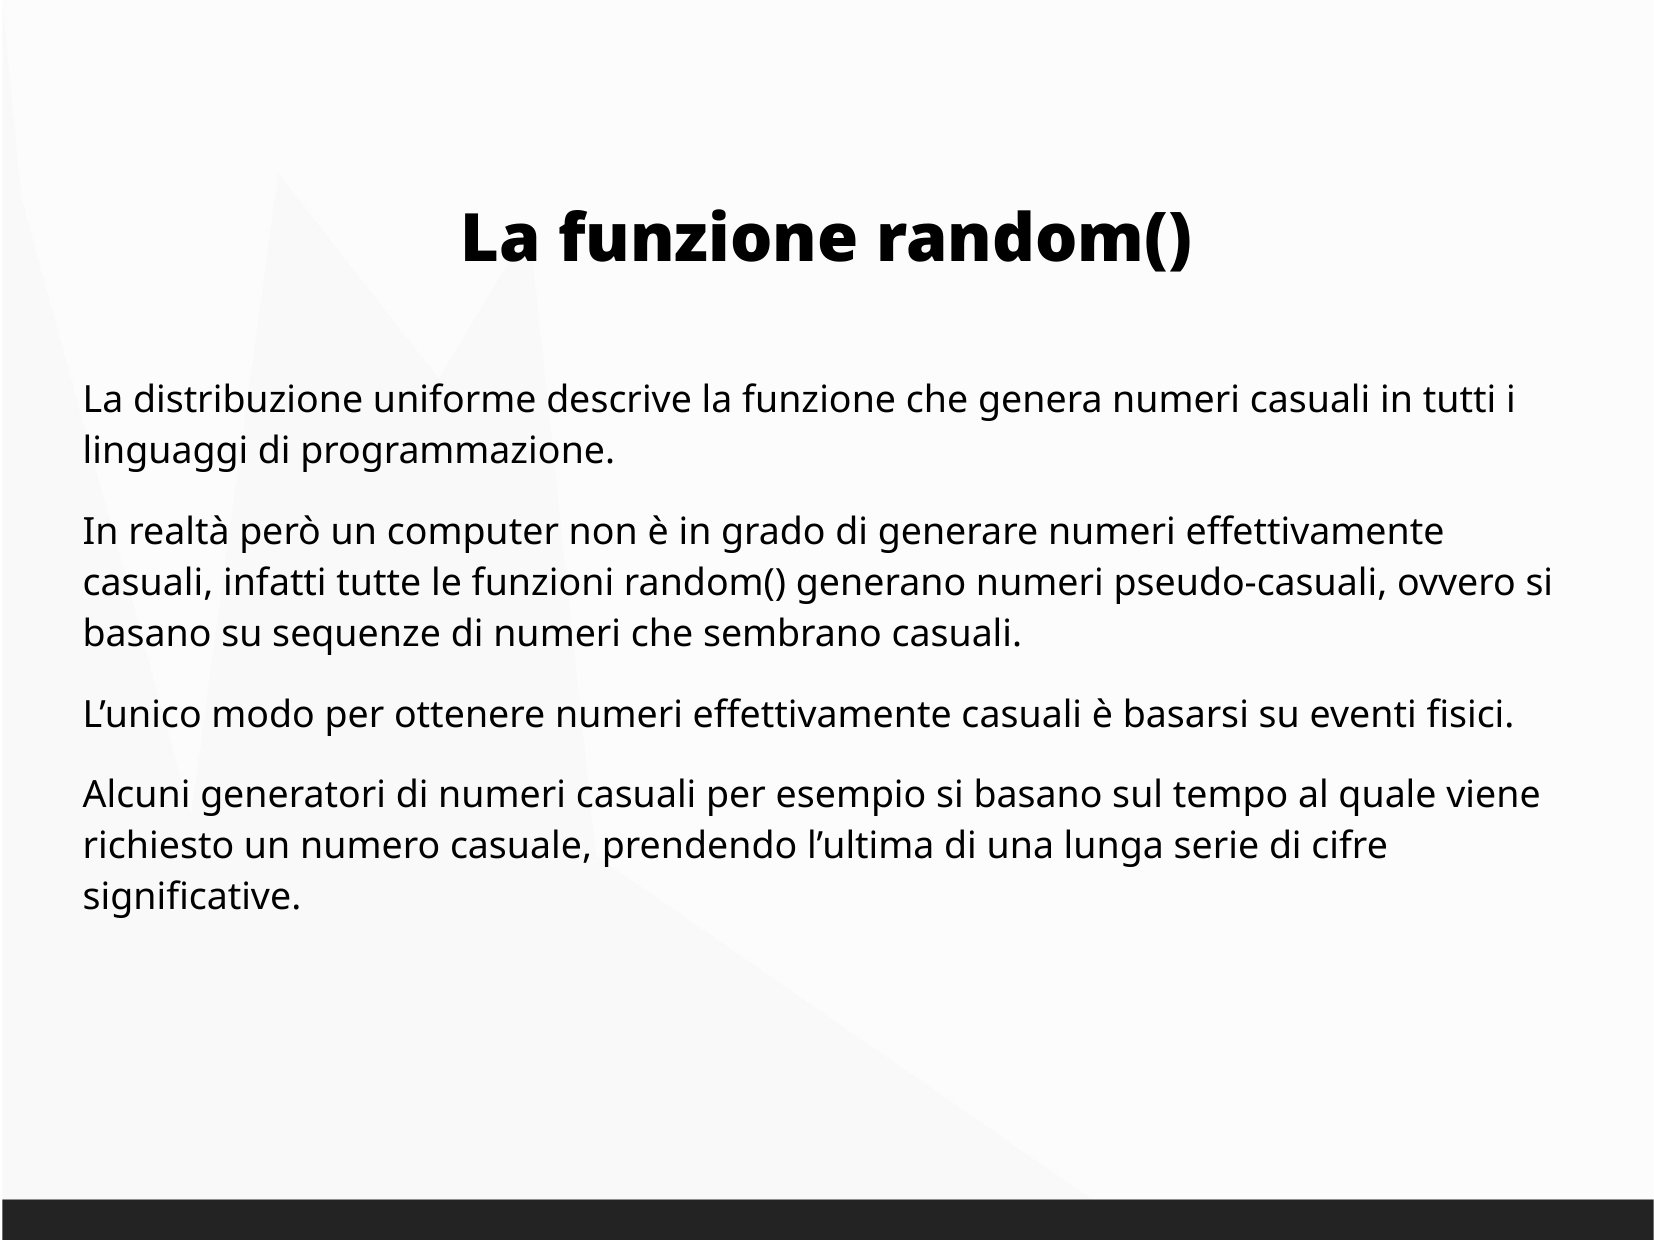

# La funzione random()
La distribuzione uniforme descrive la funzione che genera numeri casuali in tutti i linguaggi di programmazione.
In realtà però un computer non è in grado di generare numeri effettivamente casuali, infatti tutte le funzioni random() generano numeri pseudo-casuali, ovvero si basano su sequenze di numeri che sembrano casuali.
L’unico modo per ottenere numeri effettivamente casuali è basarsi su eventi fisici.
Alcuni generatori di numeri casuali per esempio si basano sul tempo al quale viene richiesto un numero casuale, prendendo l’ultima di una lunga serie di cifre significative.